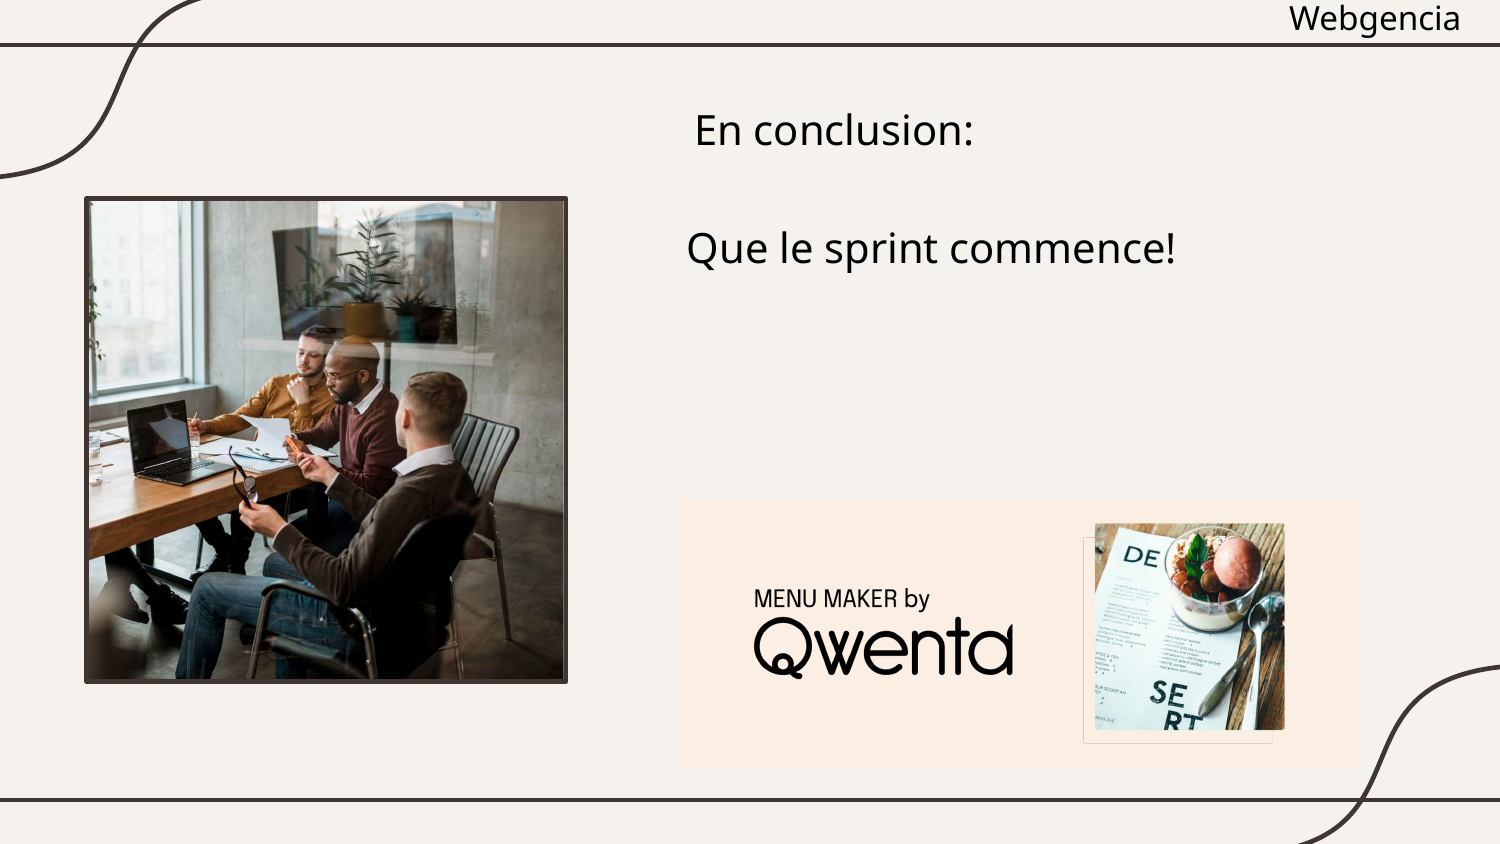

Webgencia
# En conclusion:
Que le sprint commence!